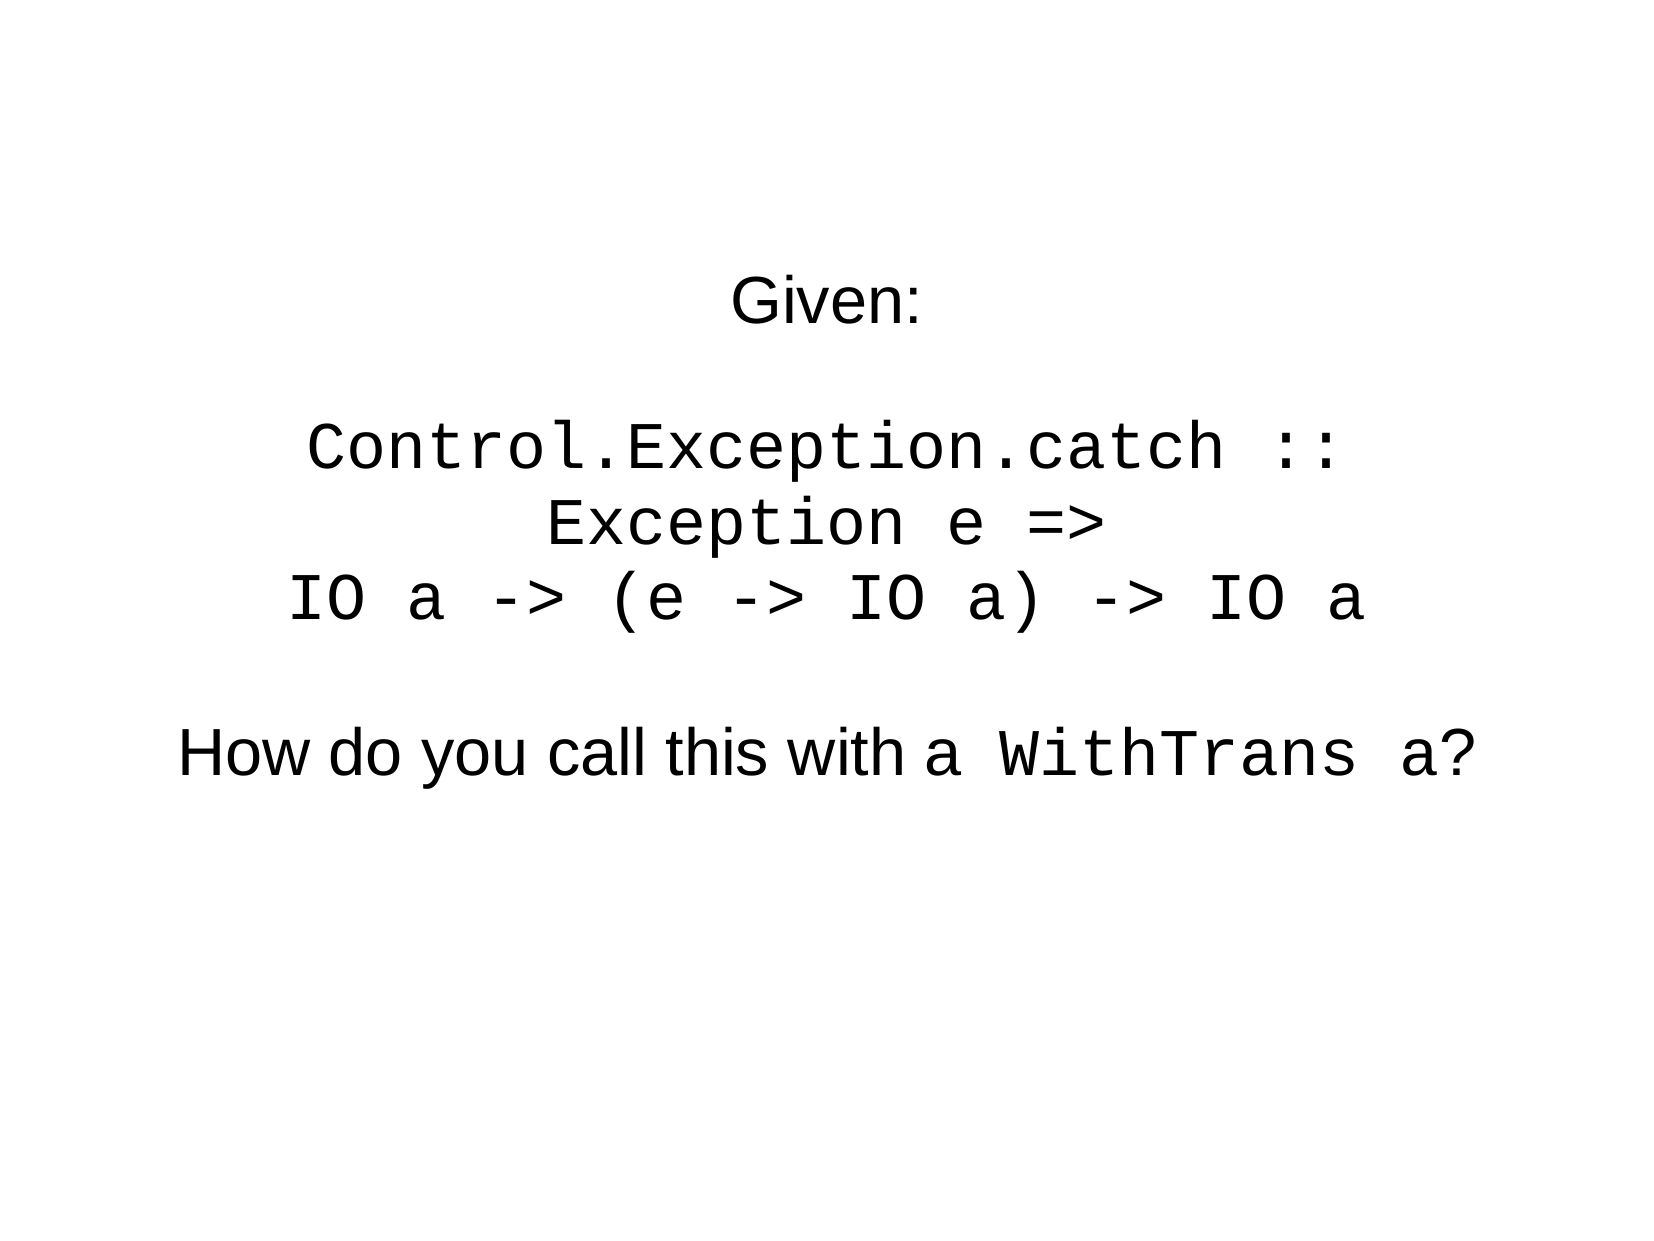

# Given:
Control.Exception.catch ::
Exception e =>
IO a -> (e -> IO a) -> IO a
How do you call this with a WithTrans a?